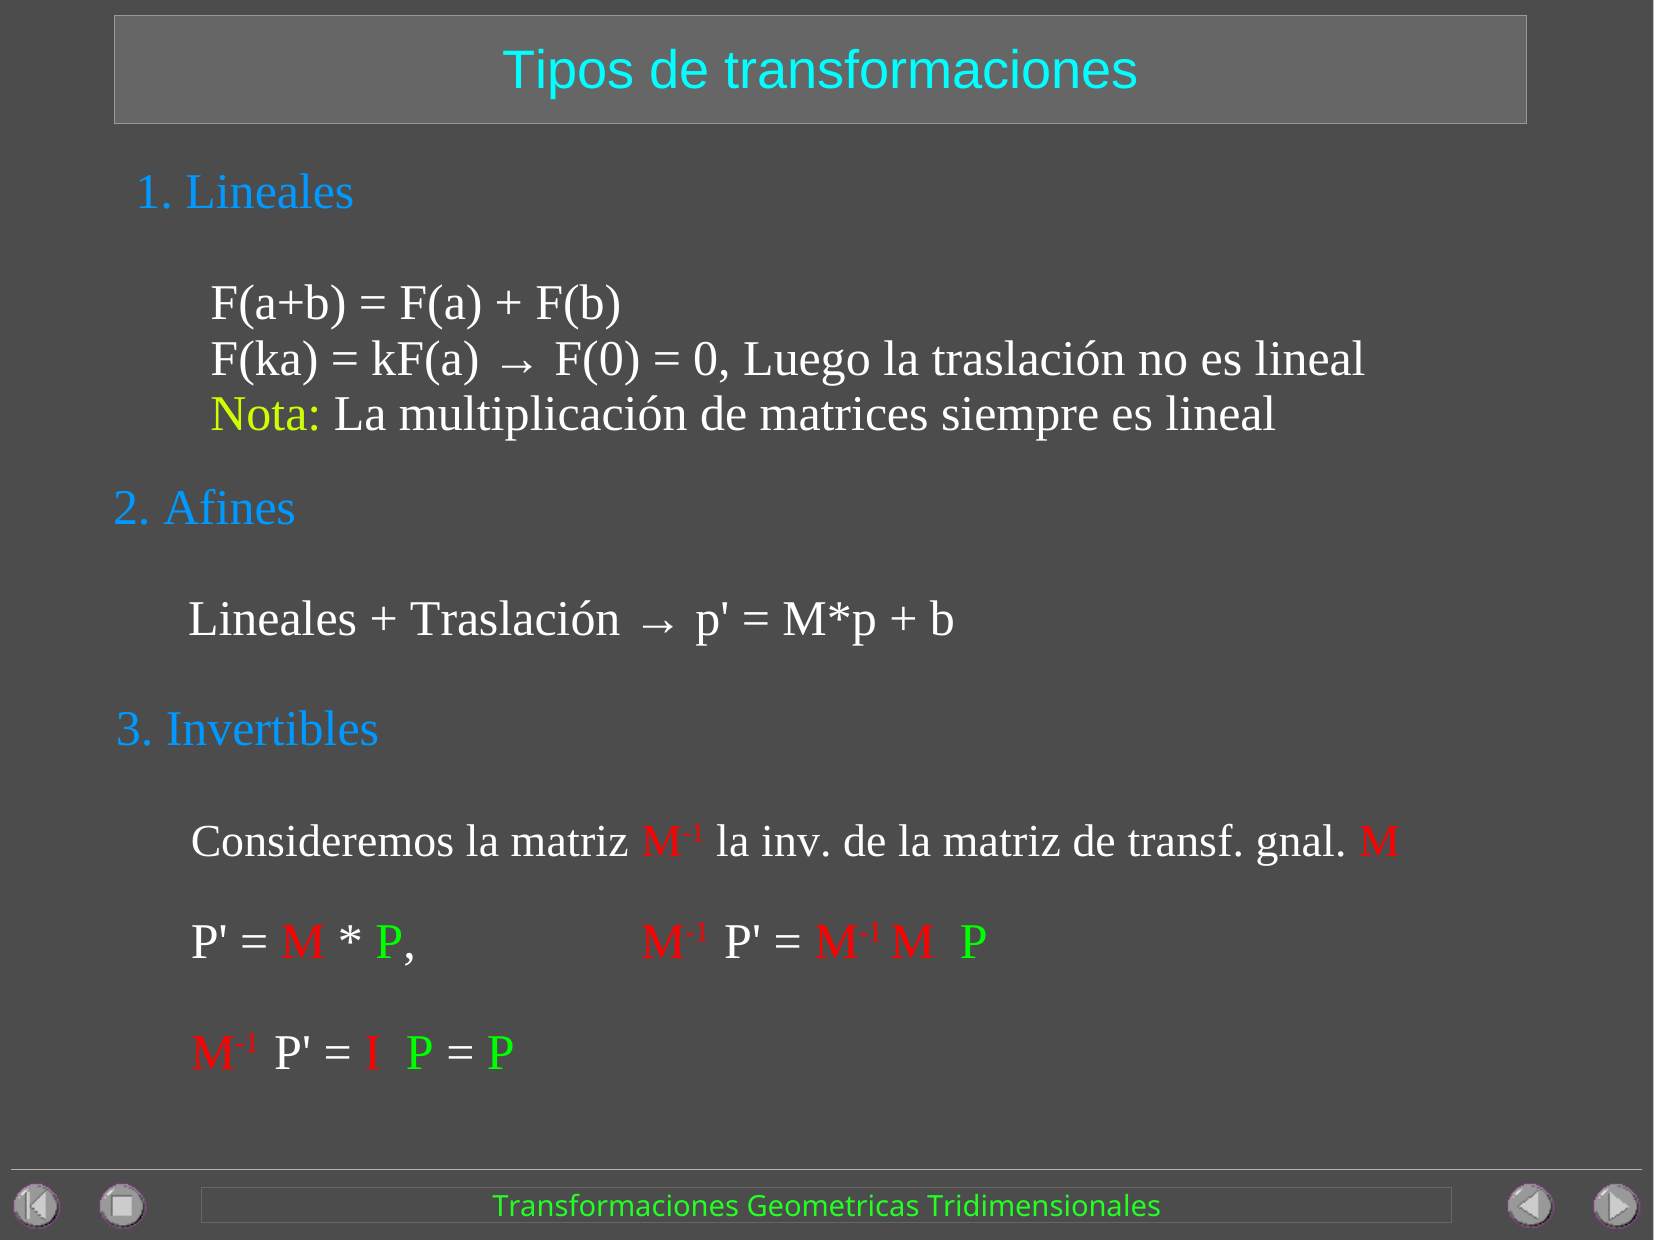

# Tipos de transformaciones
1. Lineales
	F(a+b) = F(a) + F(b)
	F(ka) = kF(a) → F(0) = 0, Luego la traslación no es lineal
	Nota: La multiplicación de matrices siempre es lineal
2. Afines
	Lineales + Traslación → p' = M*p + b
3. Invertibles
	Consideremos la matriz M-1 la inv. de la matriz de transf. gnal. M
	P' = M * P,			M-1 P' = M-1 M P
	M-1 P' = I P = P